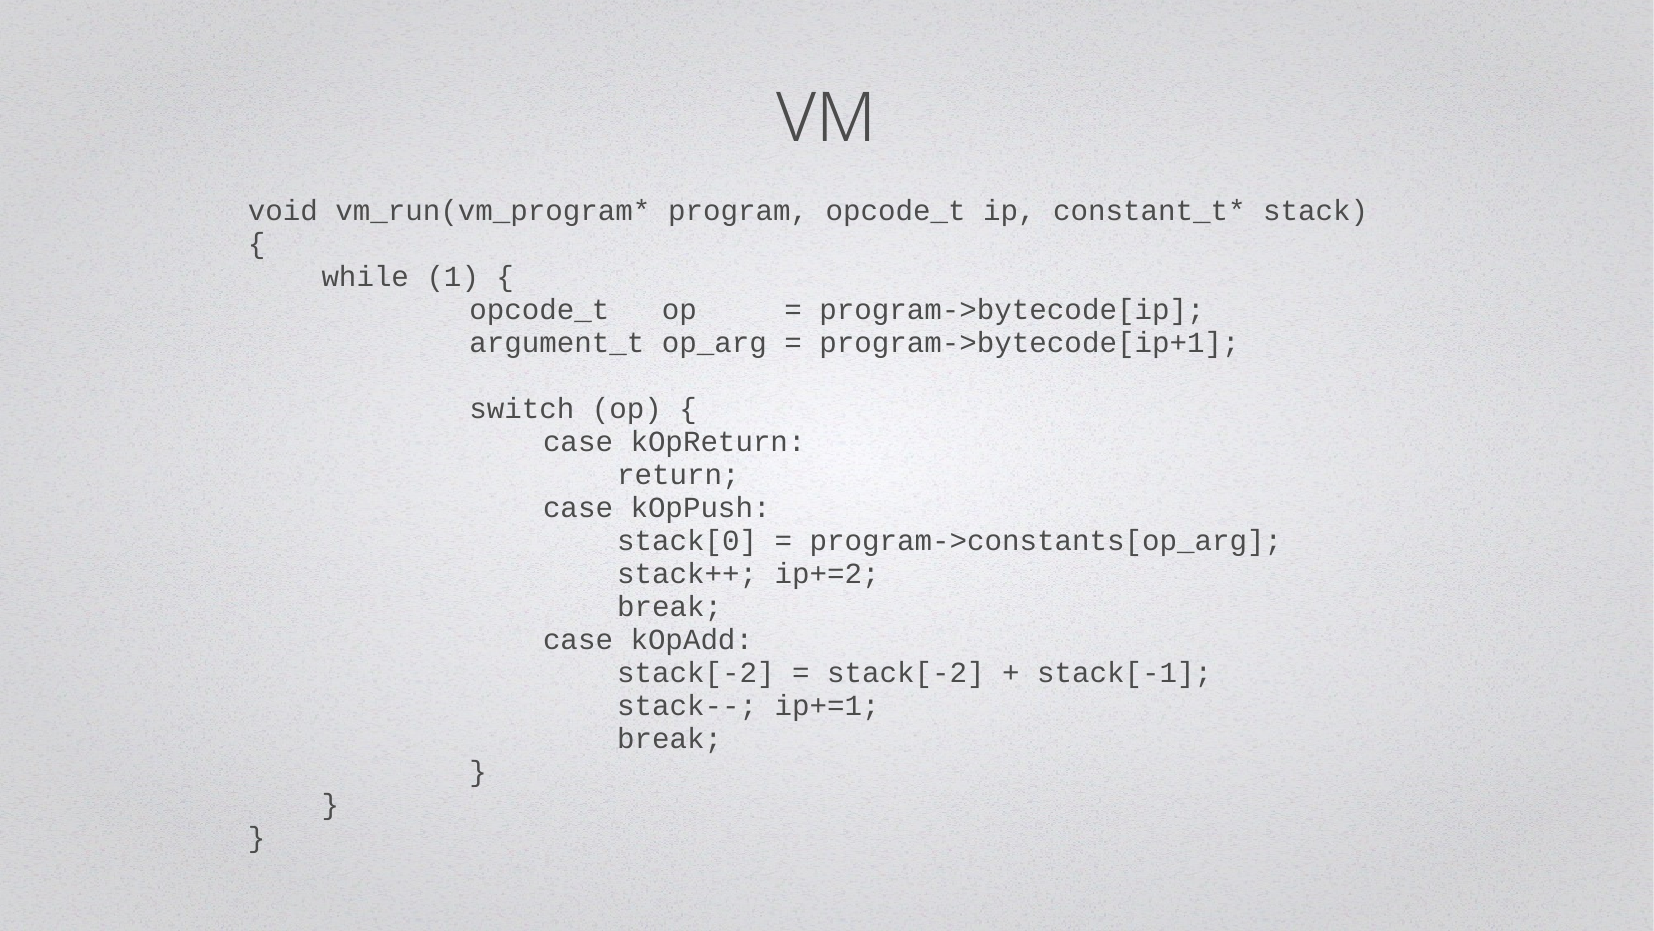

# VM
void vm_run(vm_program* program, opcode_t ip, constant_t* stack)
{
	while (1) {
			opcode_t op = program->bytecode[ip];
			argument_t op_arg = program->bytecode[ip+1];
			switch (op) {
				case kOpReturn:
					return;
				case kOpPush:
					stack[0] = program->constants[op_arg];
					stack++; ip+=2;
					break;
				case kOpAdd:
					stack[-2] = stack[-2] + stack[-1];
					stack--; ip+=1;
					break;
			}
	}
}